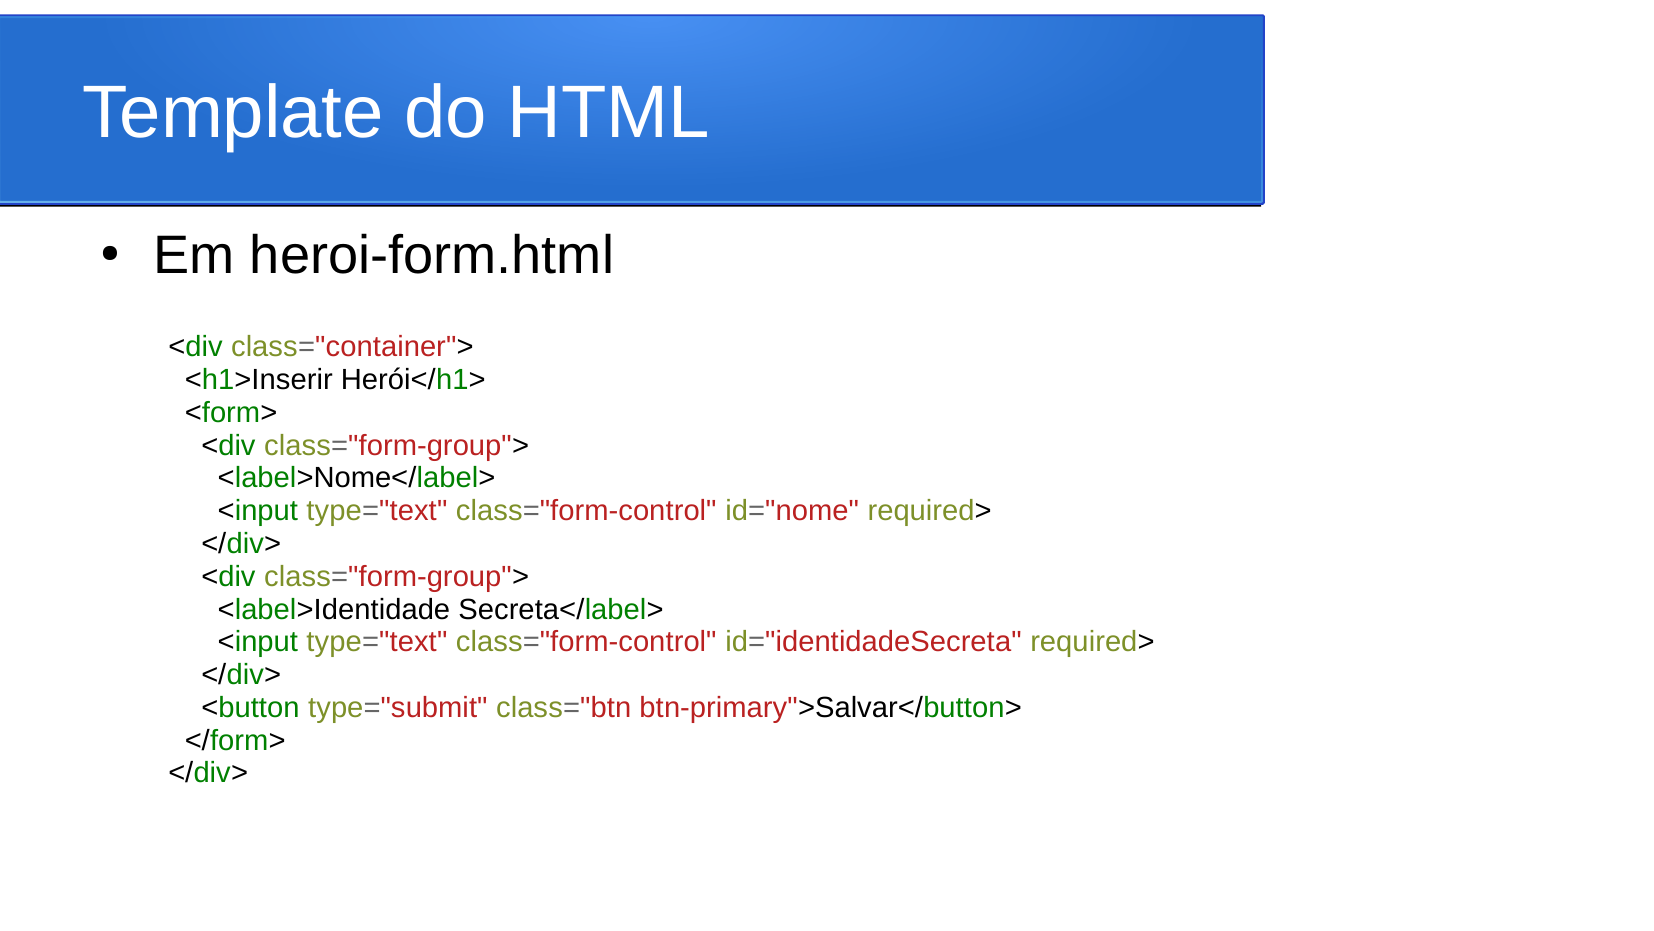

# Template do HTML
Em heroi-form.html
<div class="container">
 <h1>Inserir Herói</h1>
 <form>
 <div class="form-group">
 <label>Nome</label>
 <input type="text" class="form-control" id="nome" required>
 </div>
 <div class="form-group">
 <label>Identidade Secreta</label>
 <input type="text" class="form-control" id="identidadeSecreta" required>
 </div>
 <button type="submit" class="btn btn-primary">Salvar</button>
 </form>
</div>